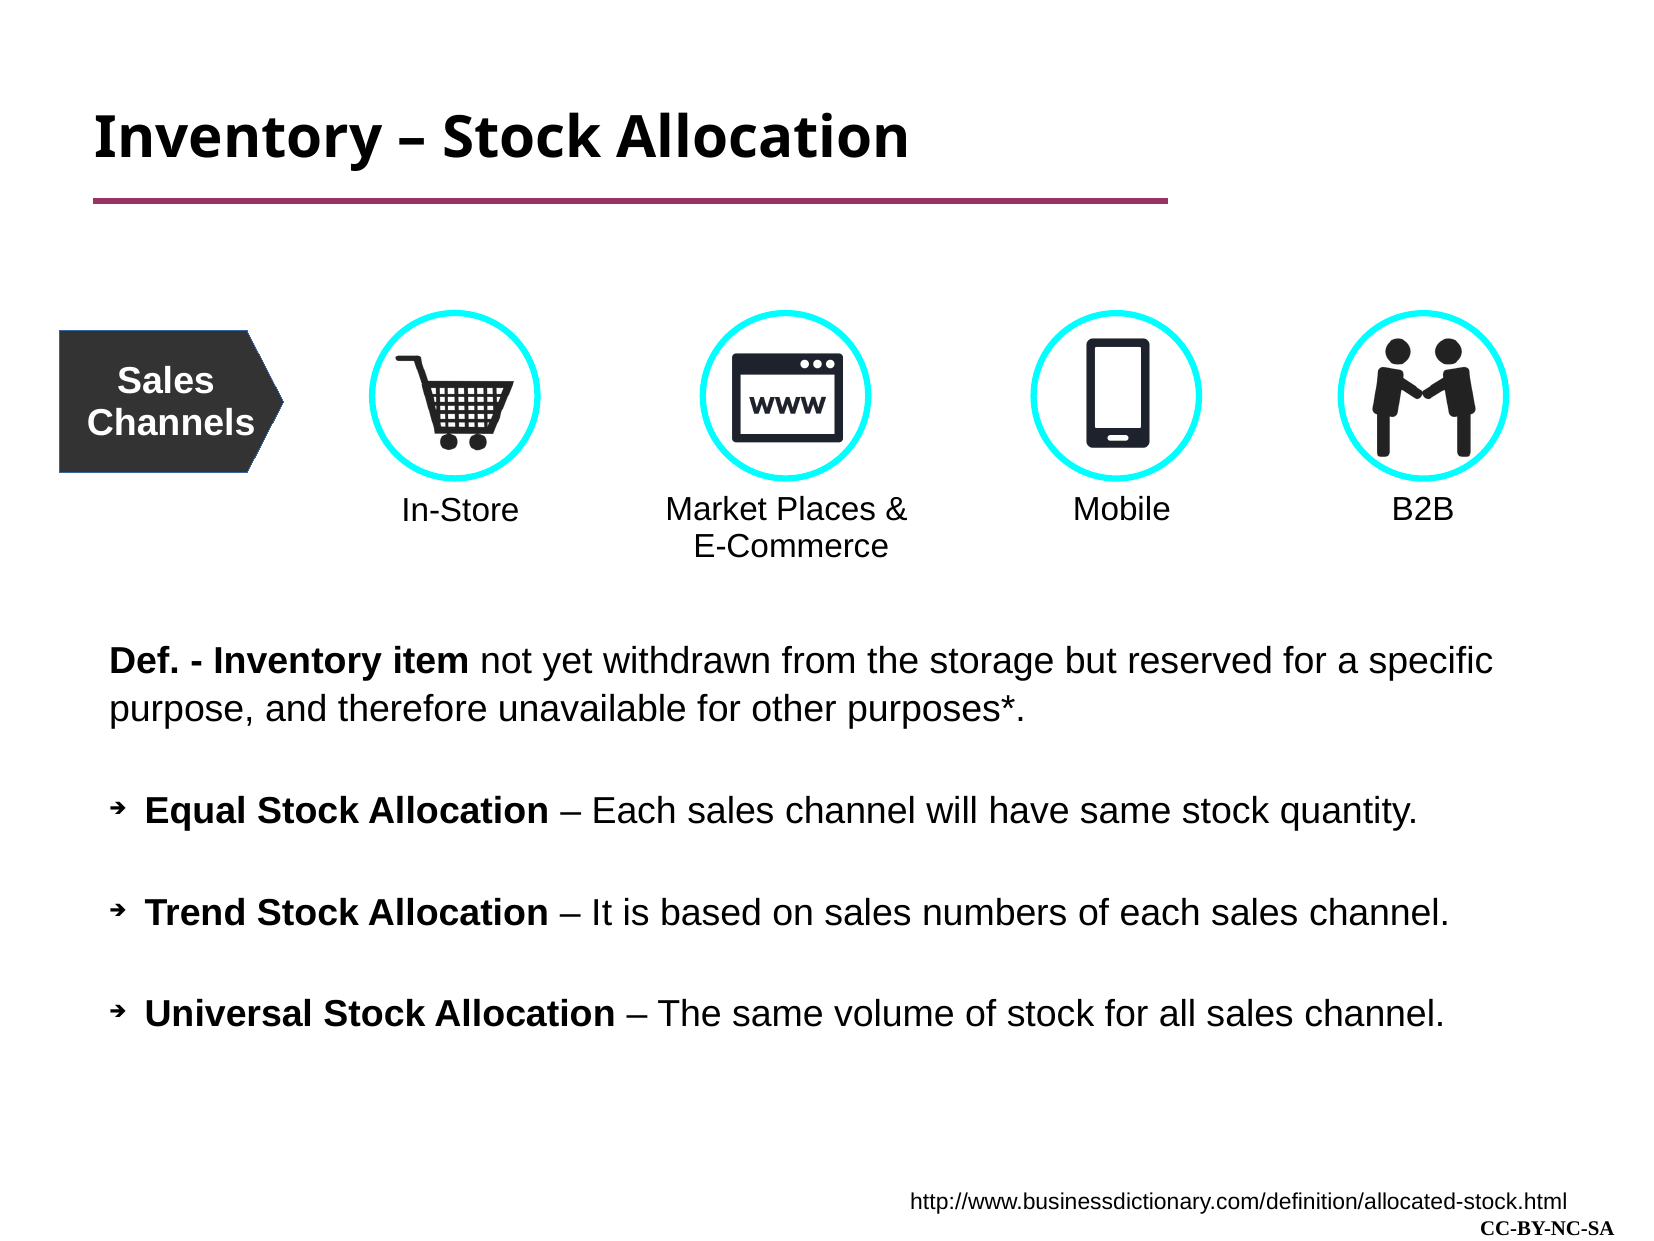

# Inventory – Stock Allocation
Sales
Channels
B2B
Market Places &
E-Commerce
Mobile
In-Store
Def. - Inventory item not yet withdrawn from the storage but reserved for a specific purpose, and therefore unavailable for other purposes*.
Equal Stock Allocation – Each sales channel will have same stock quantity.
Trend Stock Allocation – It is based on sales numbers of each sales channel.
Universal Stock Allocation – The same volume of stock for all sales channel.
http://www.businessdictionary.com/definition/allocated-stock.html